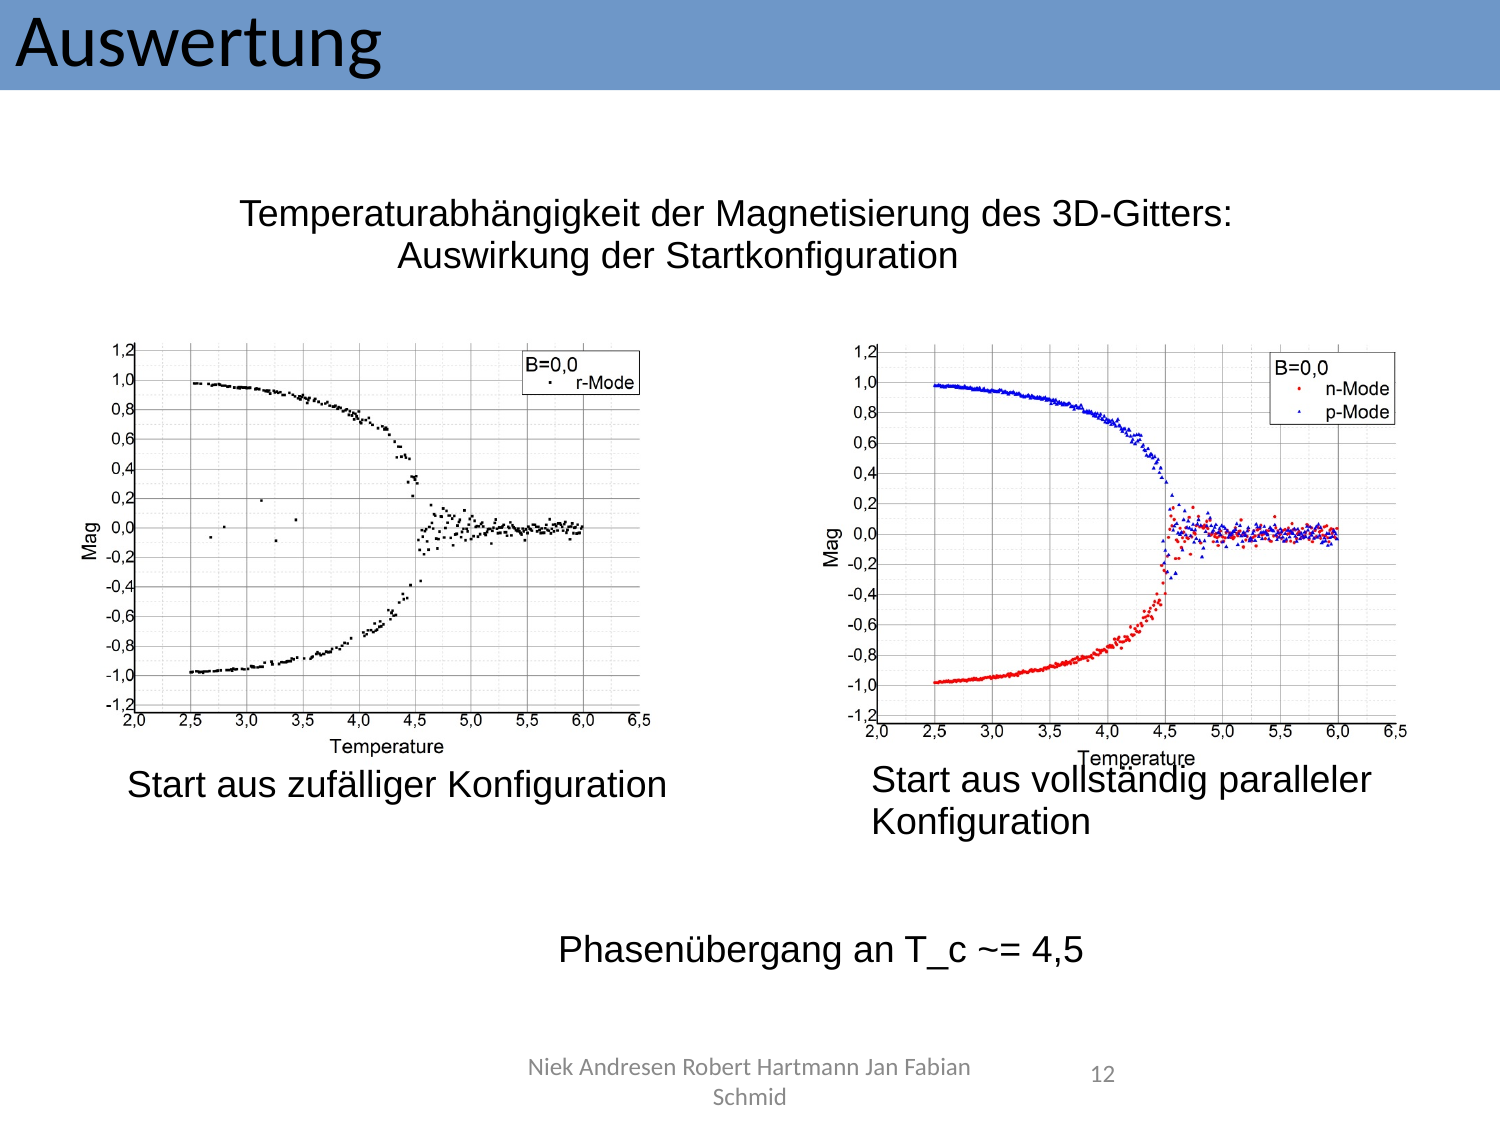

Auswertung
Temperaturabhängigkeit der Magnetisierung des 3D-Gitters:
		 Auswirkung der Startkonfiguration
Start aus vollständig paralleler Konfiguration
Start aus zufälliger Konfiguration
Phasenübergang an T_c ~= 4,5
Niek Andresen Robert Hartmann Jan Fabian Schmid